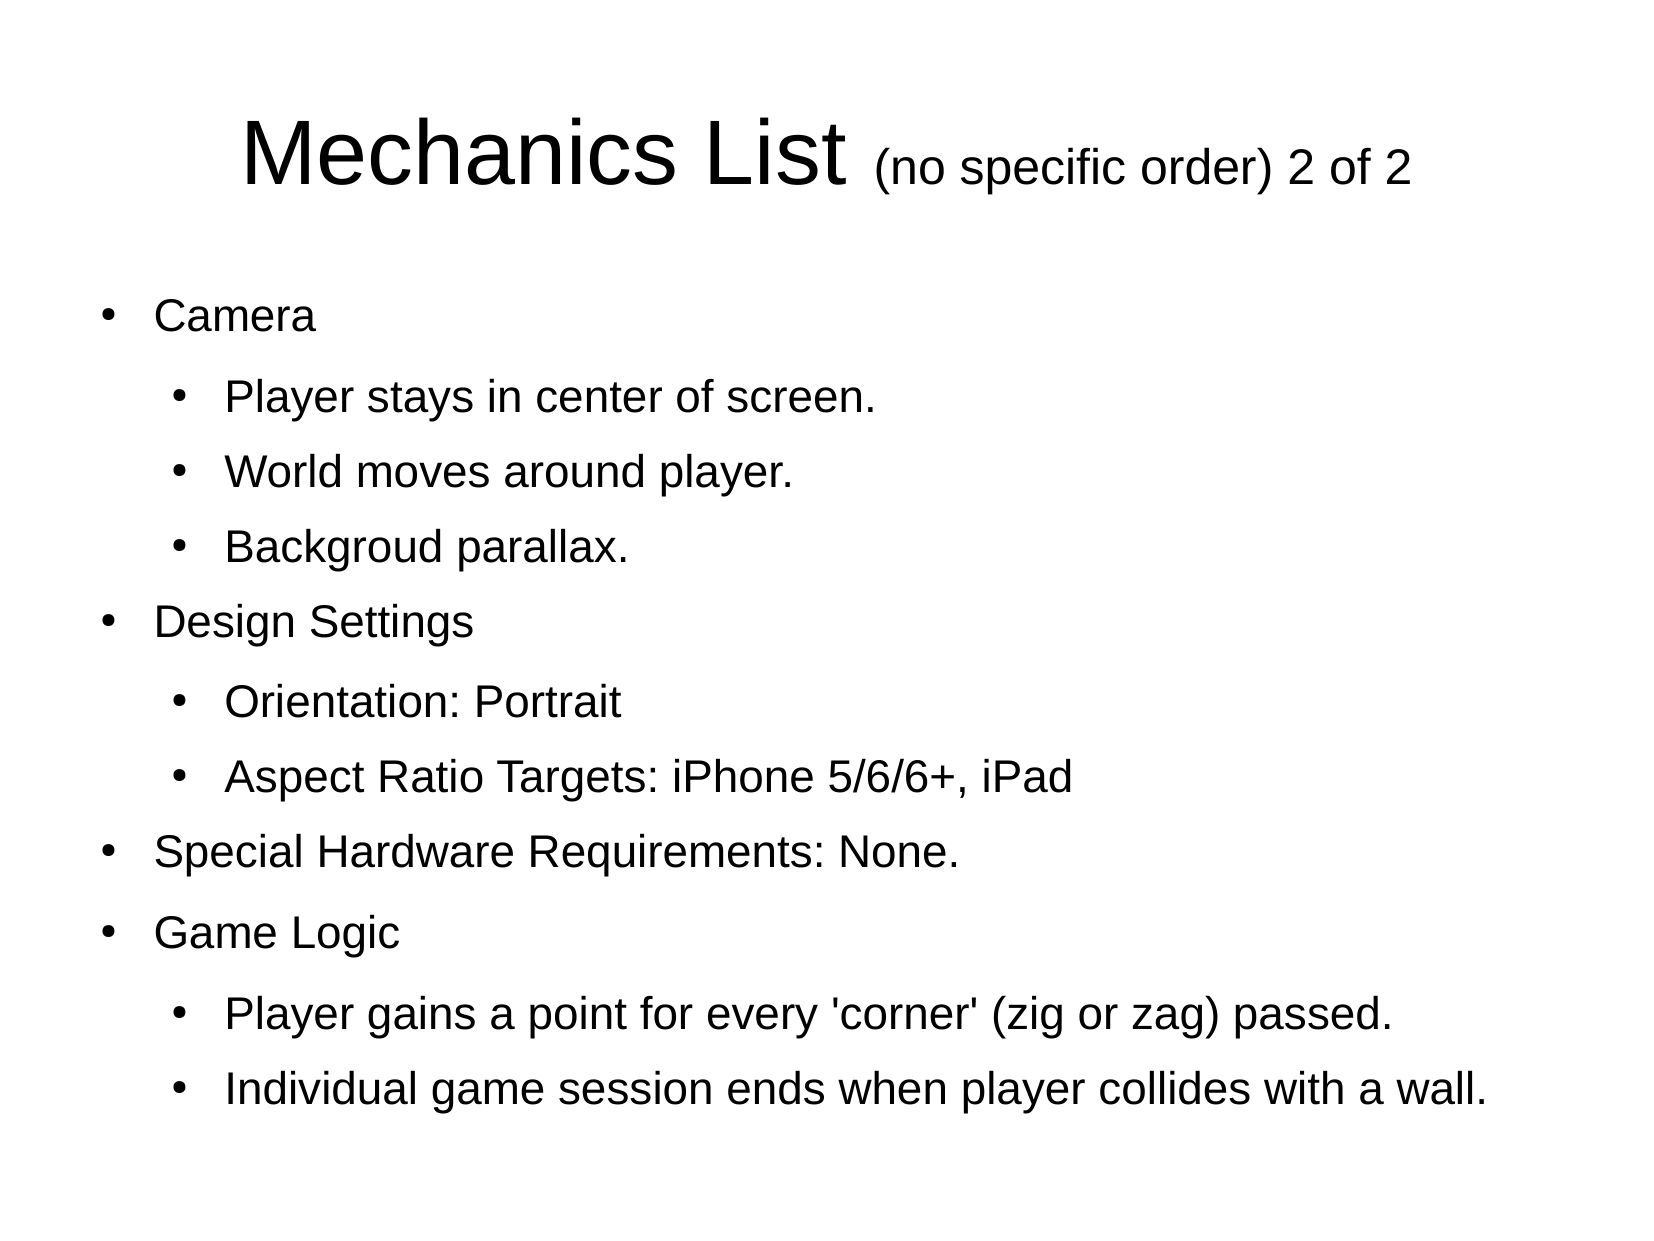

# Mechanics List (no specific order) 2 of 2
Camera
Player stays in center of screen.
World moves around player.
Backgroud parallax.
Design Settings
Orientation: Portrait
Aspect Ratio Targets: iPhone 5/6/6+, iPad
Special Hardware Requirements: None.
Game Logic
Player gains a point for every 'corner' (zig or zag) passed.
Individual game session ends when player collides with a wall.